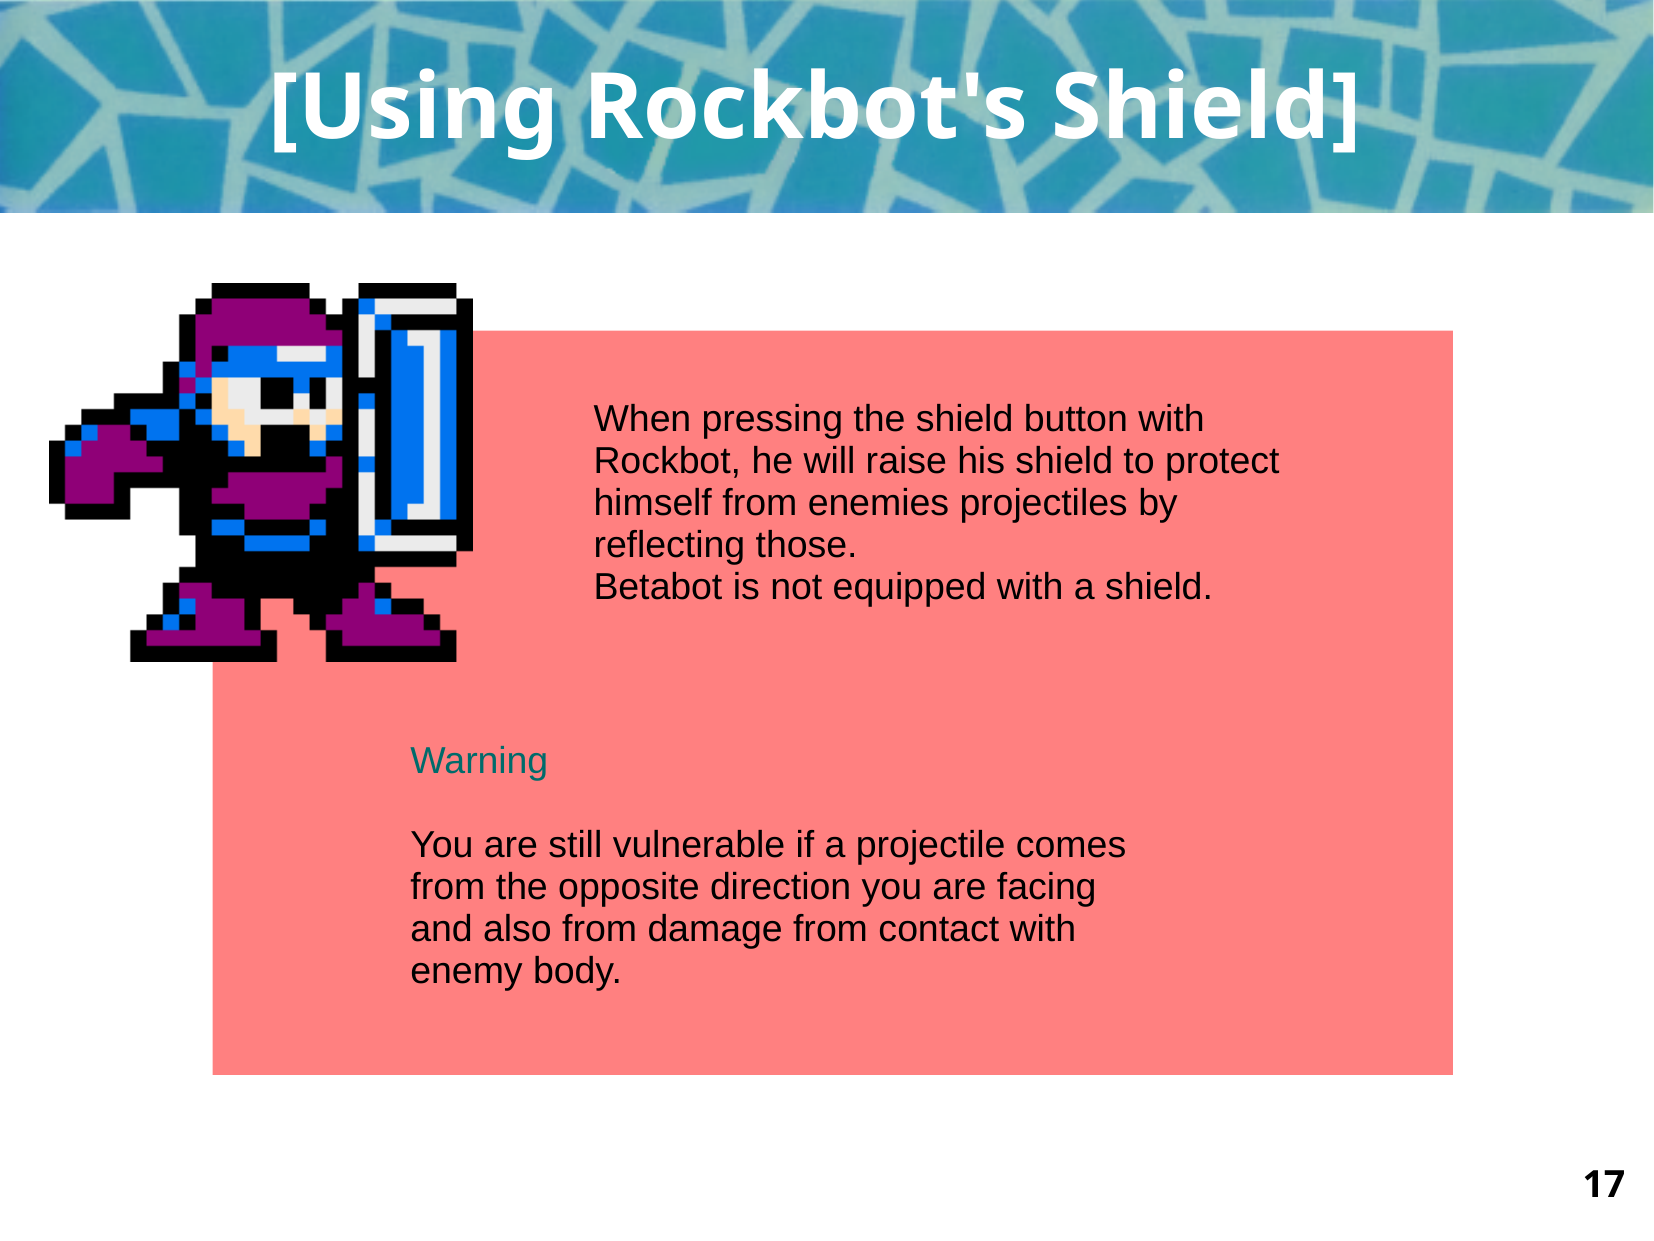

# [Using Rockbot's Shield]
When pressing the shield button with Rockbot, he will raise his shield to protect himself from enemies projectiles by reflecting those.
Betabot is not equipped with a shield.
Warning
You are still vulnerable if a projectile comes from the opposite direction you are facing and also from damage from contact with enemy body.
17